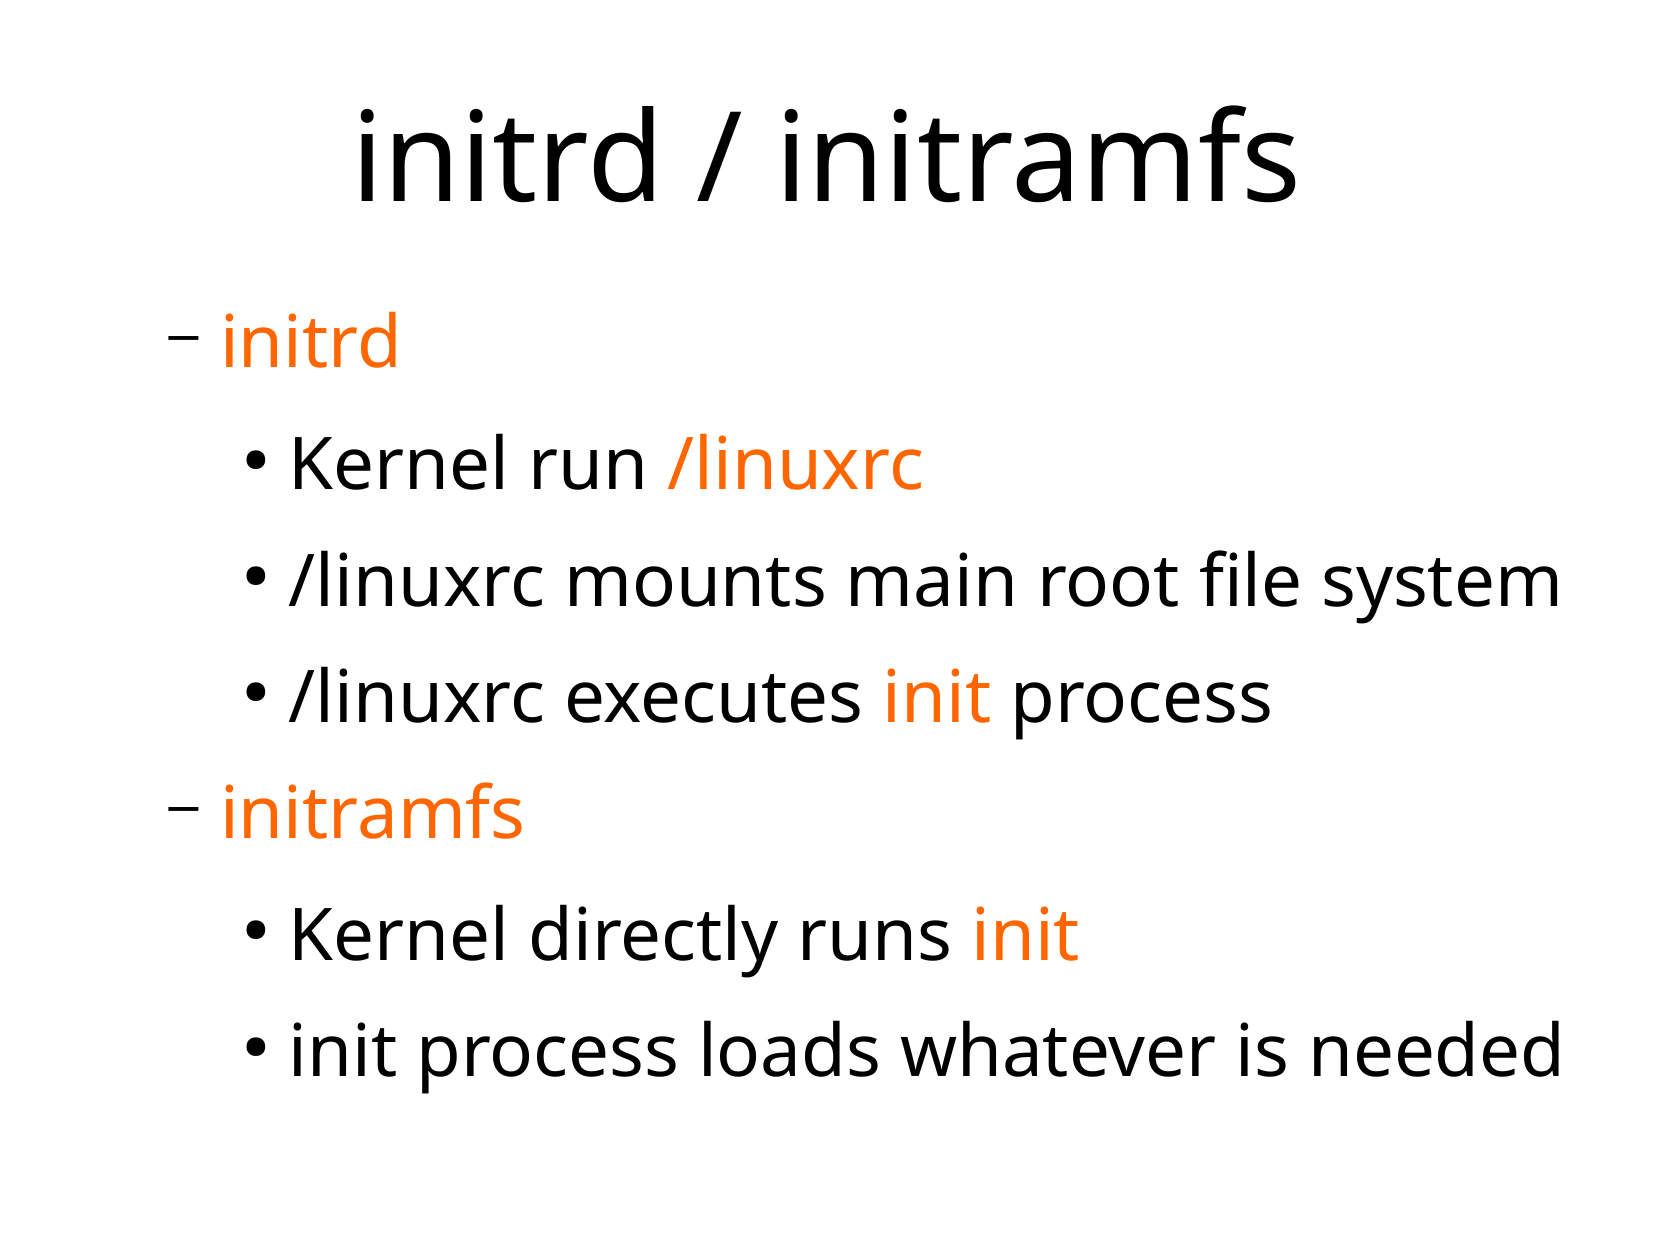

# initrd / initramfs
initrd
Kernel run /linuxrc
/linuxrc mounts main root file system
/linuxrc executes init process
initramfs
Kernel directly runs init
init process loads whatever is needed